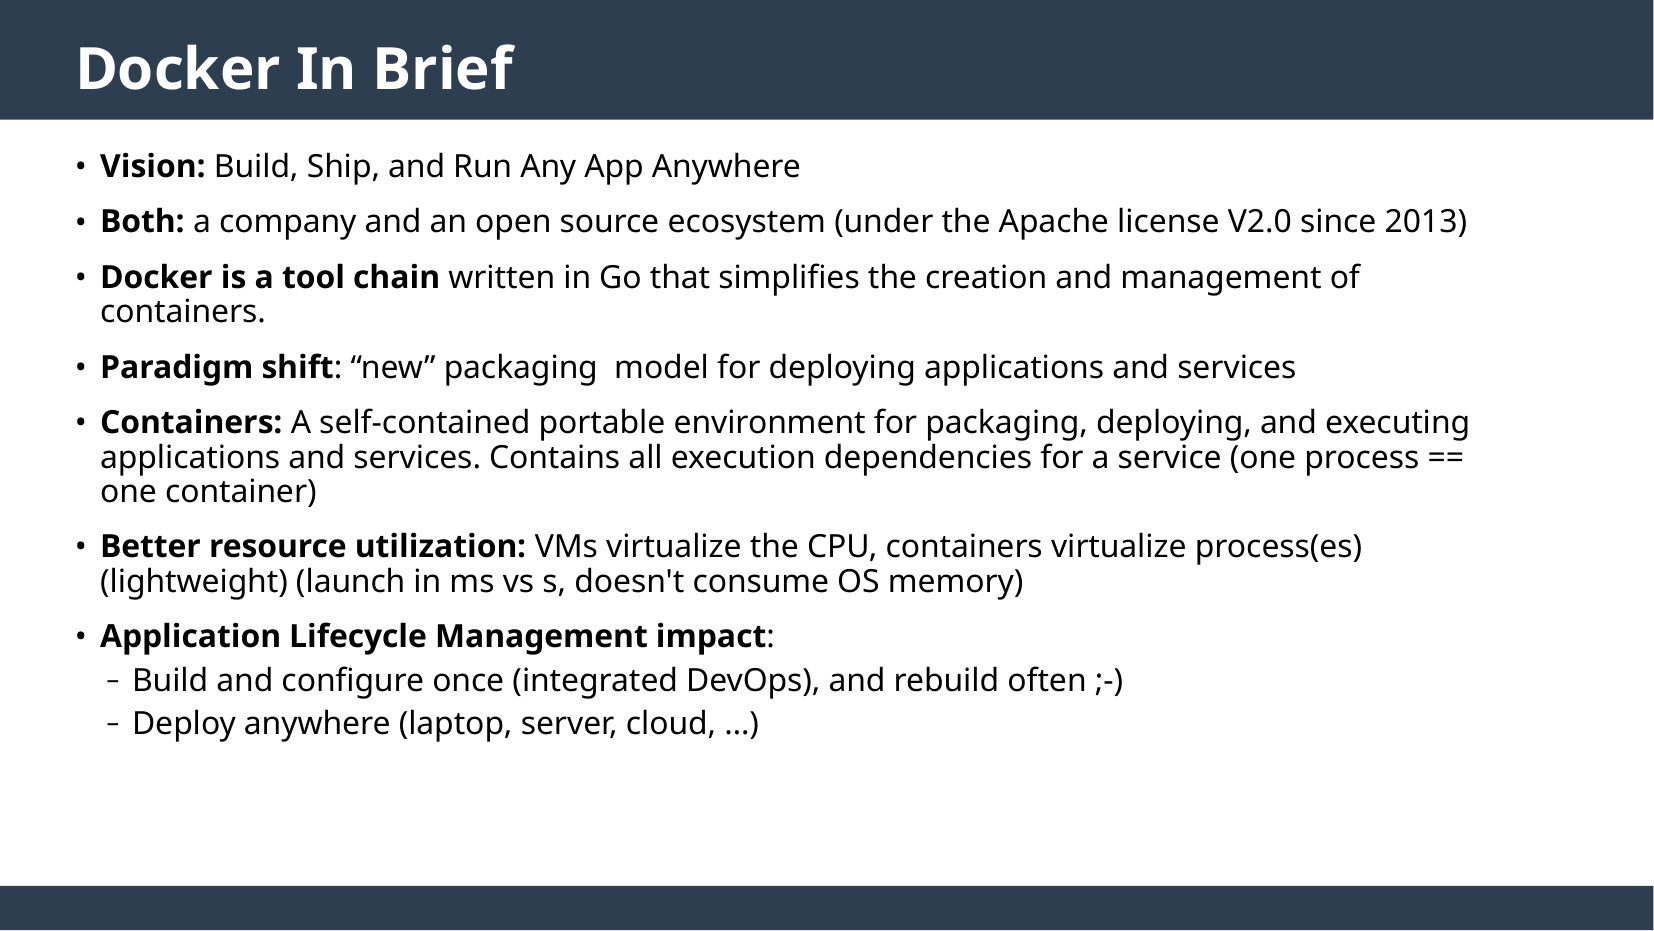

# Docker In Brief
Vision: Build, Ship, and Run Any App Anywhere
Both: a company and an open source ecosystem (under the Apache license V2.0 since 2013)
Docker is a tool chain written in Go that simplifies the creation and management of containers.
Paradigm shift: “new” packaging model for deploying applications and services
Containers: A self-contained portable environment for packaging, deploying, and executing applications and services. Contains all execution dependencies for a service (one process == one container)
Better resource utilization: VMs virtualize the CPU, containers virtualize process(es) (lightweight) (launch in ms vs s, doesn't consume OS memory)
Application Lifecycle Management impact:
Build and configure once (integrated DevOps), and rebuild often ;-)
Deploy anywhere (laptop, server, cloud, …)